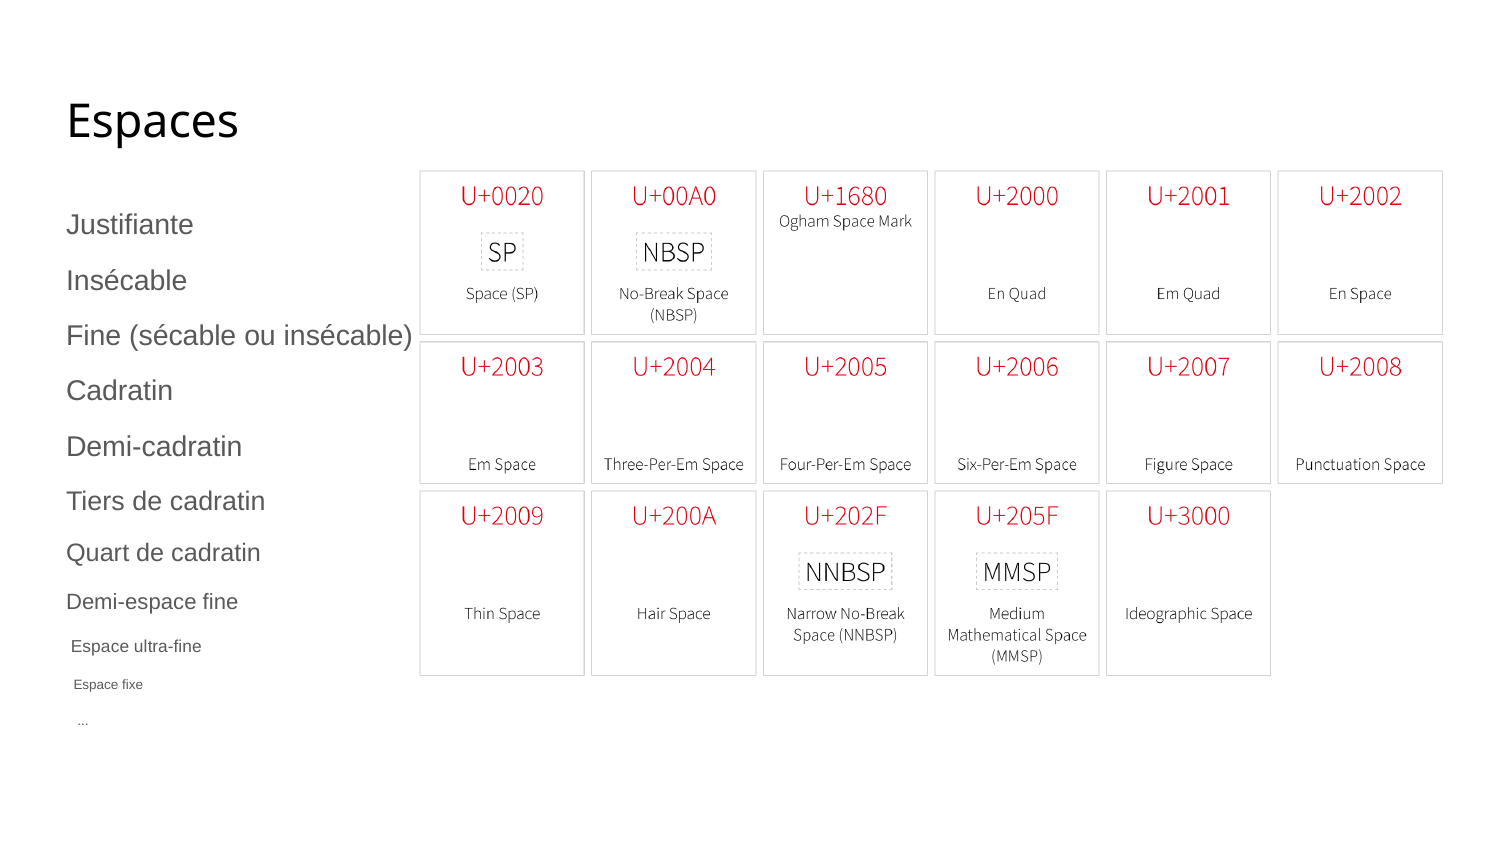

# Espaces
Justifiante
Insécable
Fine (sécable ou insécable)
Cadratin
Demi-cadratin
Tiers de cadratin
Quart de cadratin
Demi-espace fine
 Espace ultra-fine
 Espace fixe
 ...